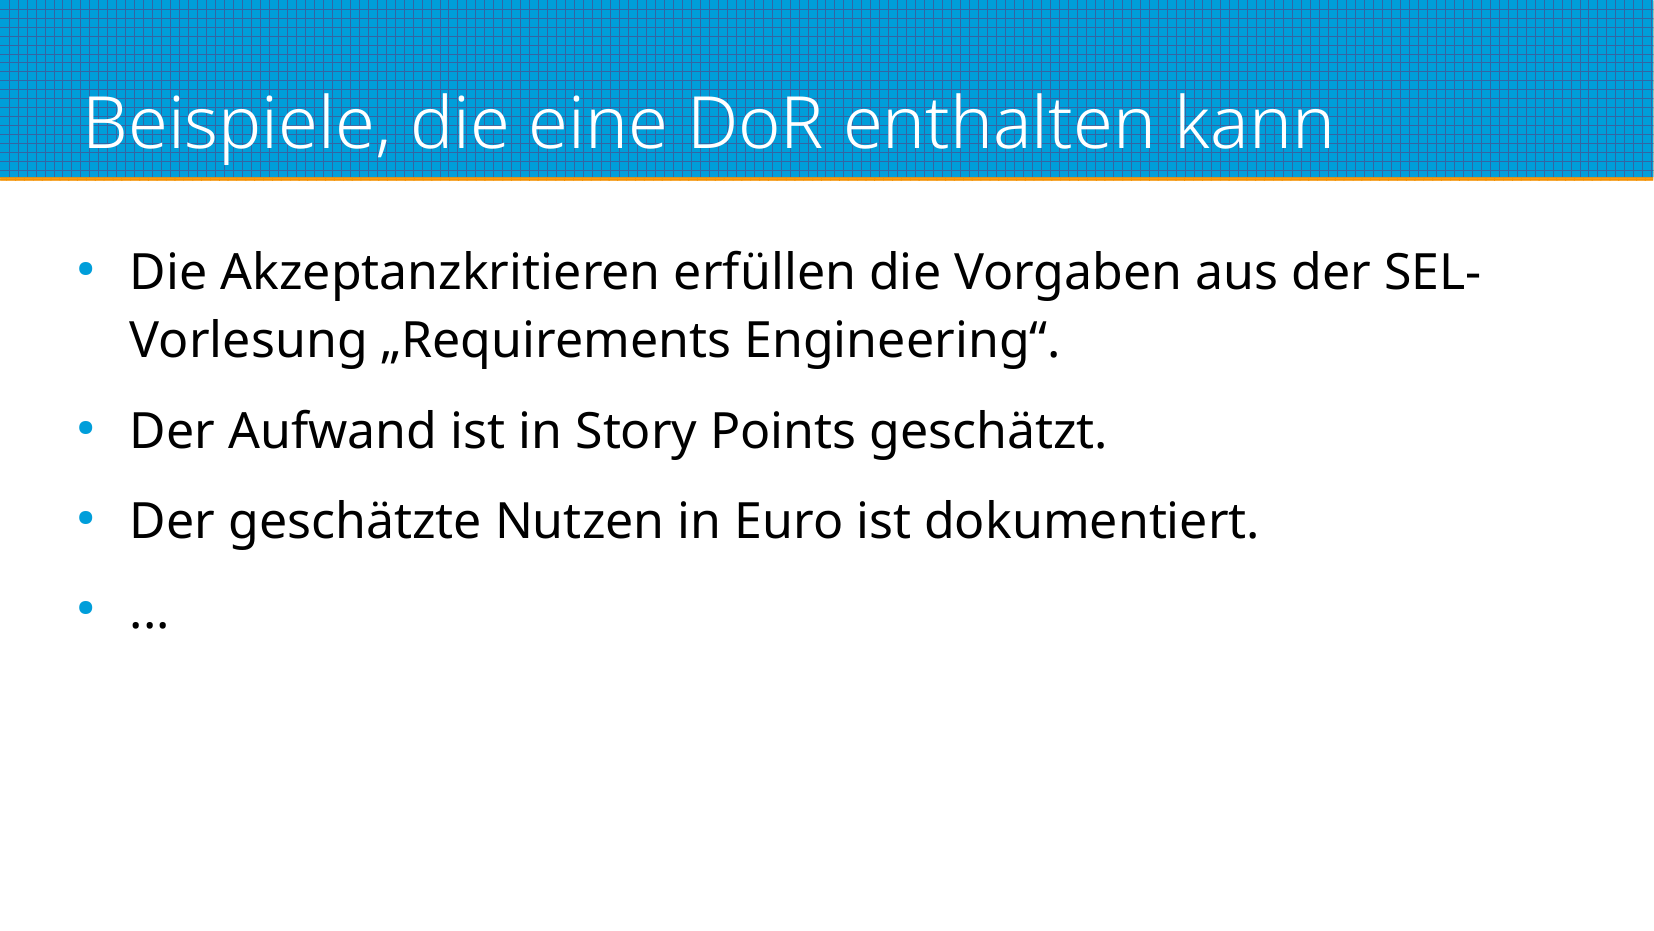

# Beispiele, die eine DoR enthalten kann
Die Akzeptanzkritieren erfüllen die Vorgaben aus der SEL-Vorlesung „Requirements Engineering“.
Der Aufwand ist in Story Points geschätzt.
Der geschätzte Nutzen in Euro ist dokumentiert.
...